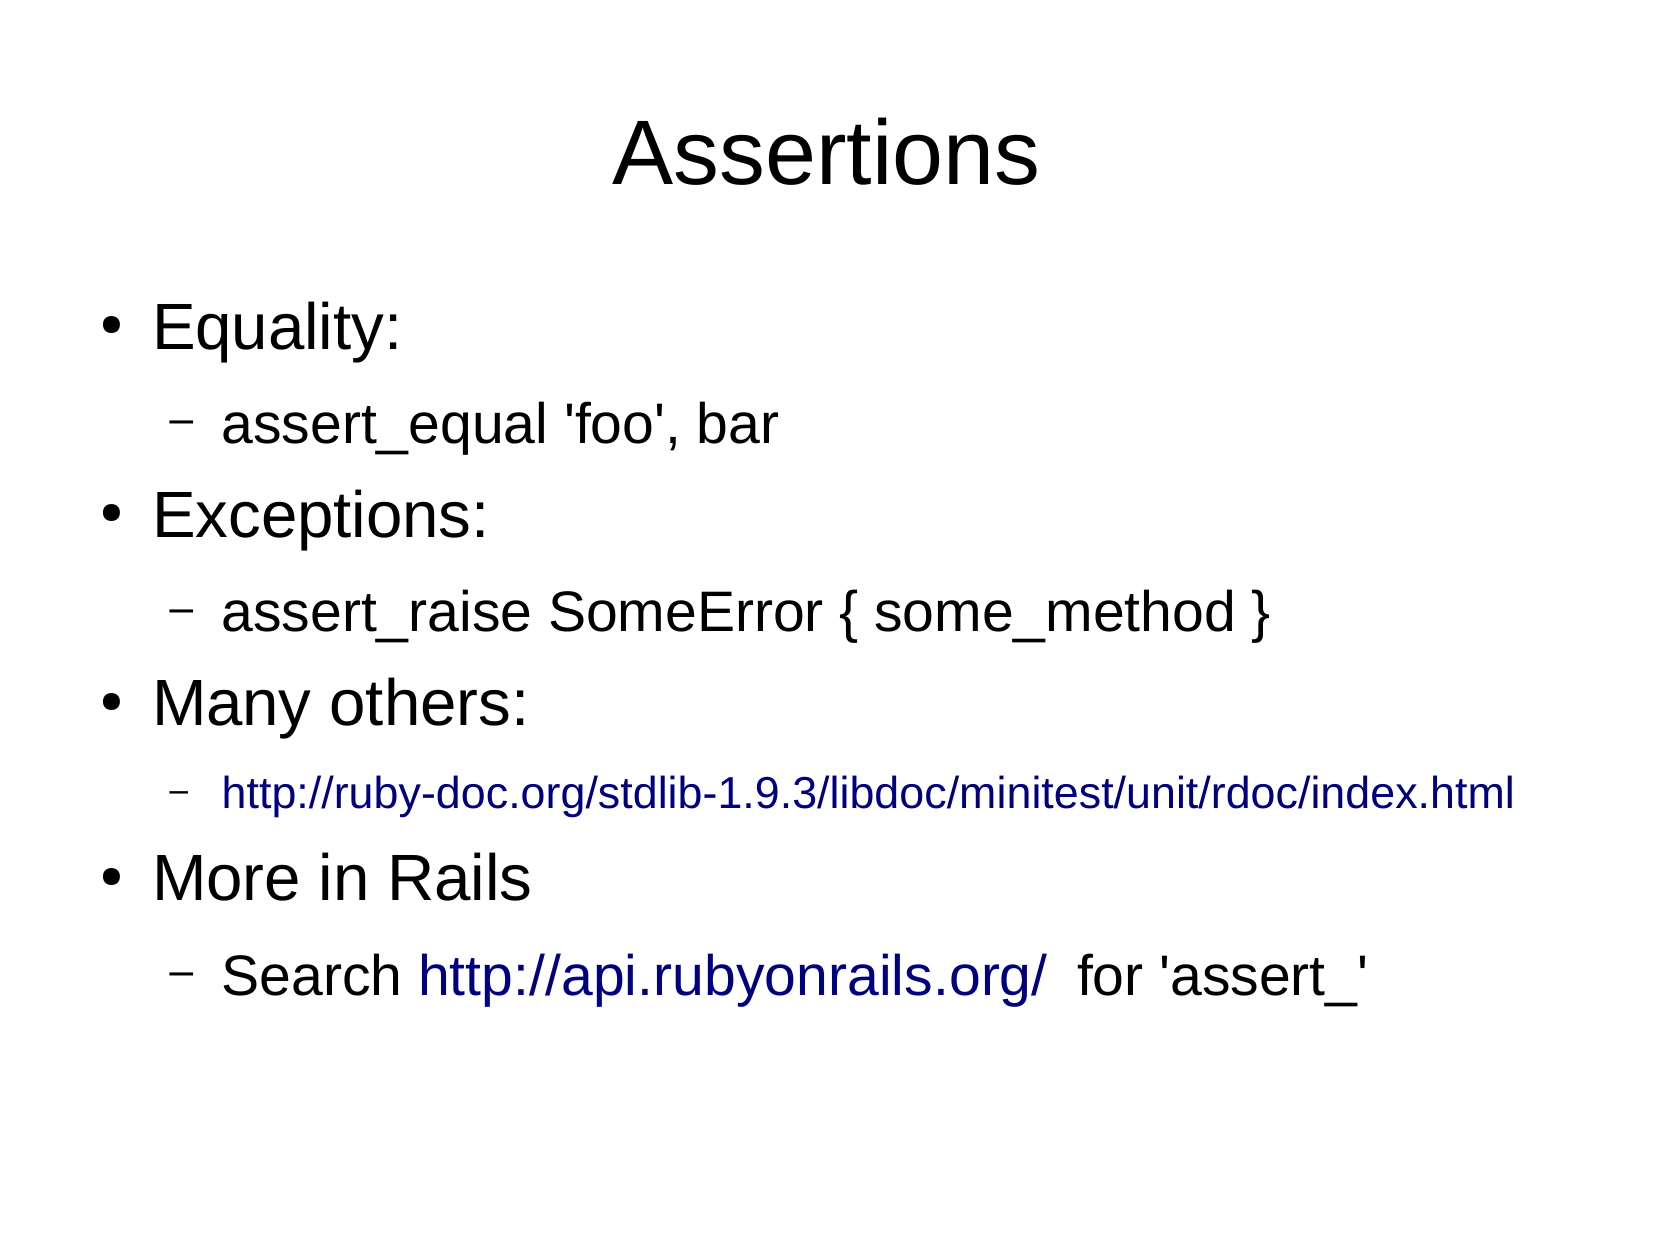

# Assertions
Equality:
assert_equal 'foo', bar
Exceptions:
assert_raise SomeError { some_method }
Many others:
http://ruby-doc.org/stdlib-1.9.3/libdoc/minitest/unit/rdoc/index.html
More in Rails
Search http://api.rubyonrails.org/ for 'assert_'